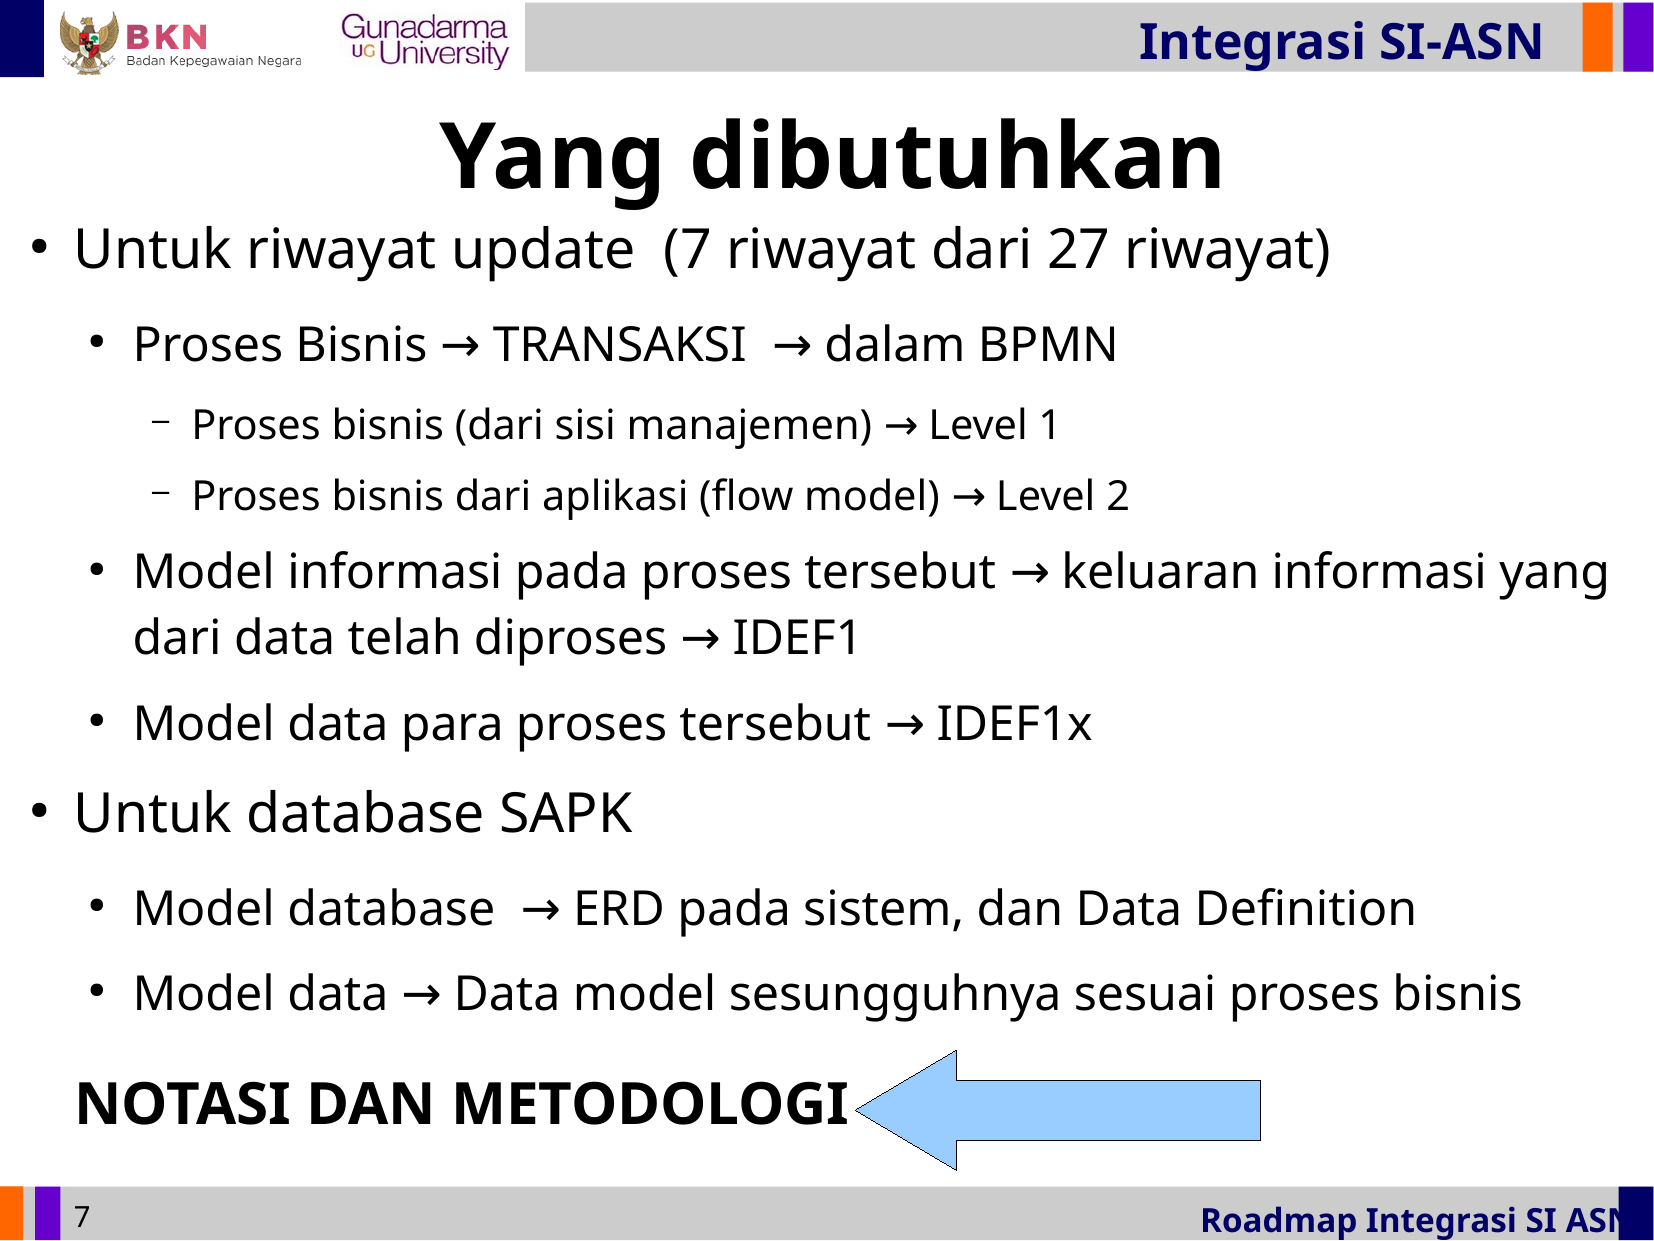

# Yang dibutuhkan
Untuk riwayat update (7 riwayat dari 27 riwayat)
Proses Bisnis → TRANSAKSI → dalam BPMN
Proses bisnis (dari sisi manajemen) → Level 1
Proses bisnis dari aplikasi (flow model) → Level 2
Model informasi pada proses tersebut → keluaran informasi yang dari data telah diproses → IDEF1
Model data para proses tersebut → IDEF1x
Untuk database SAPK
Model database → ERD pada sistem, dan Data Definition
Model data → Data model sesungguhnya sesuai proses bisnis
NOTASI DAN METODOLOGI